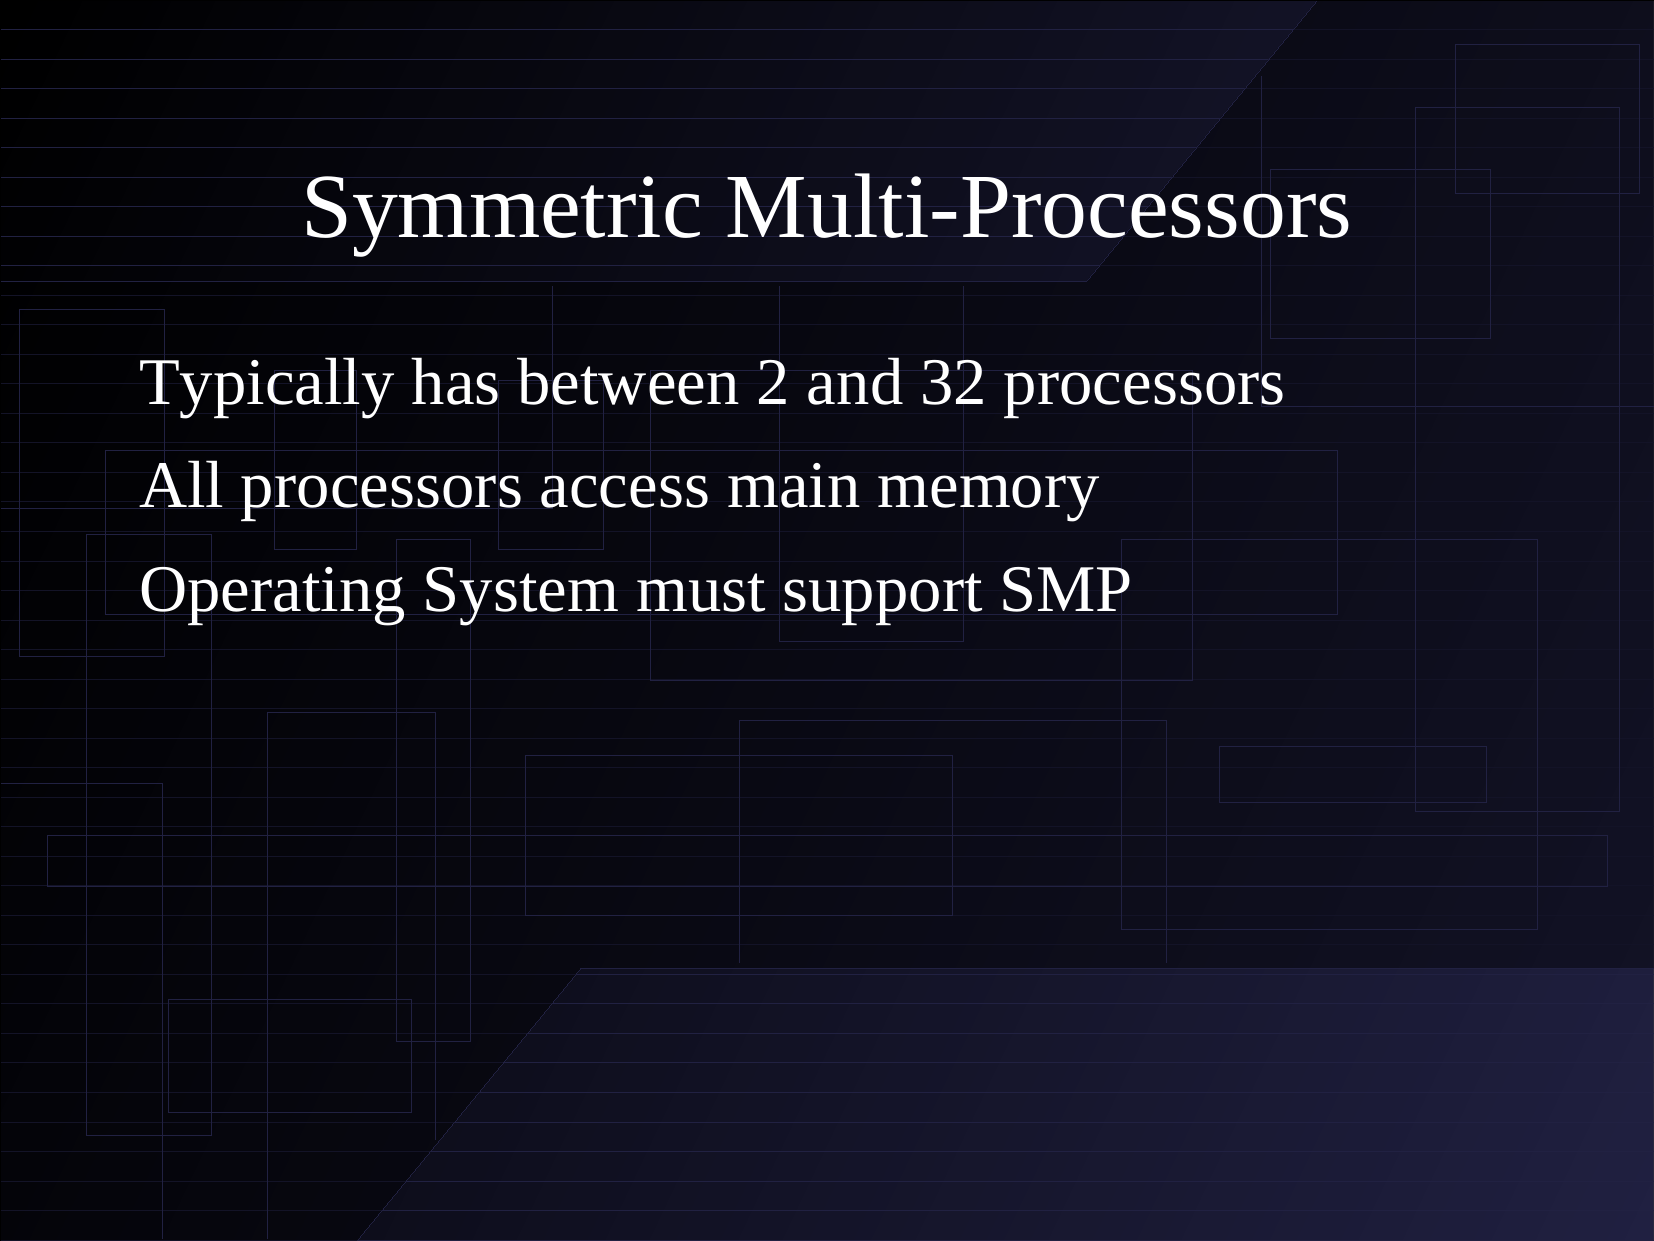

# Symmetric Multi-Processors
Typically has between 2 and 32 processors
All processors access main memory
Operating System must support SMP